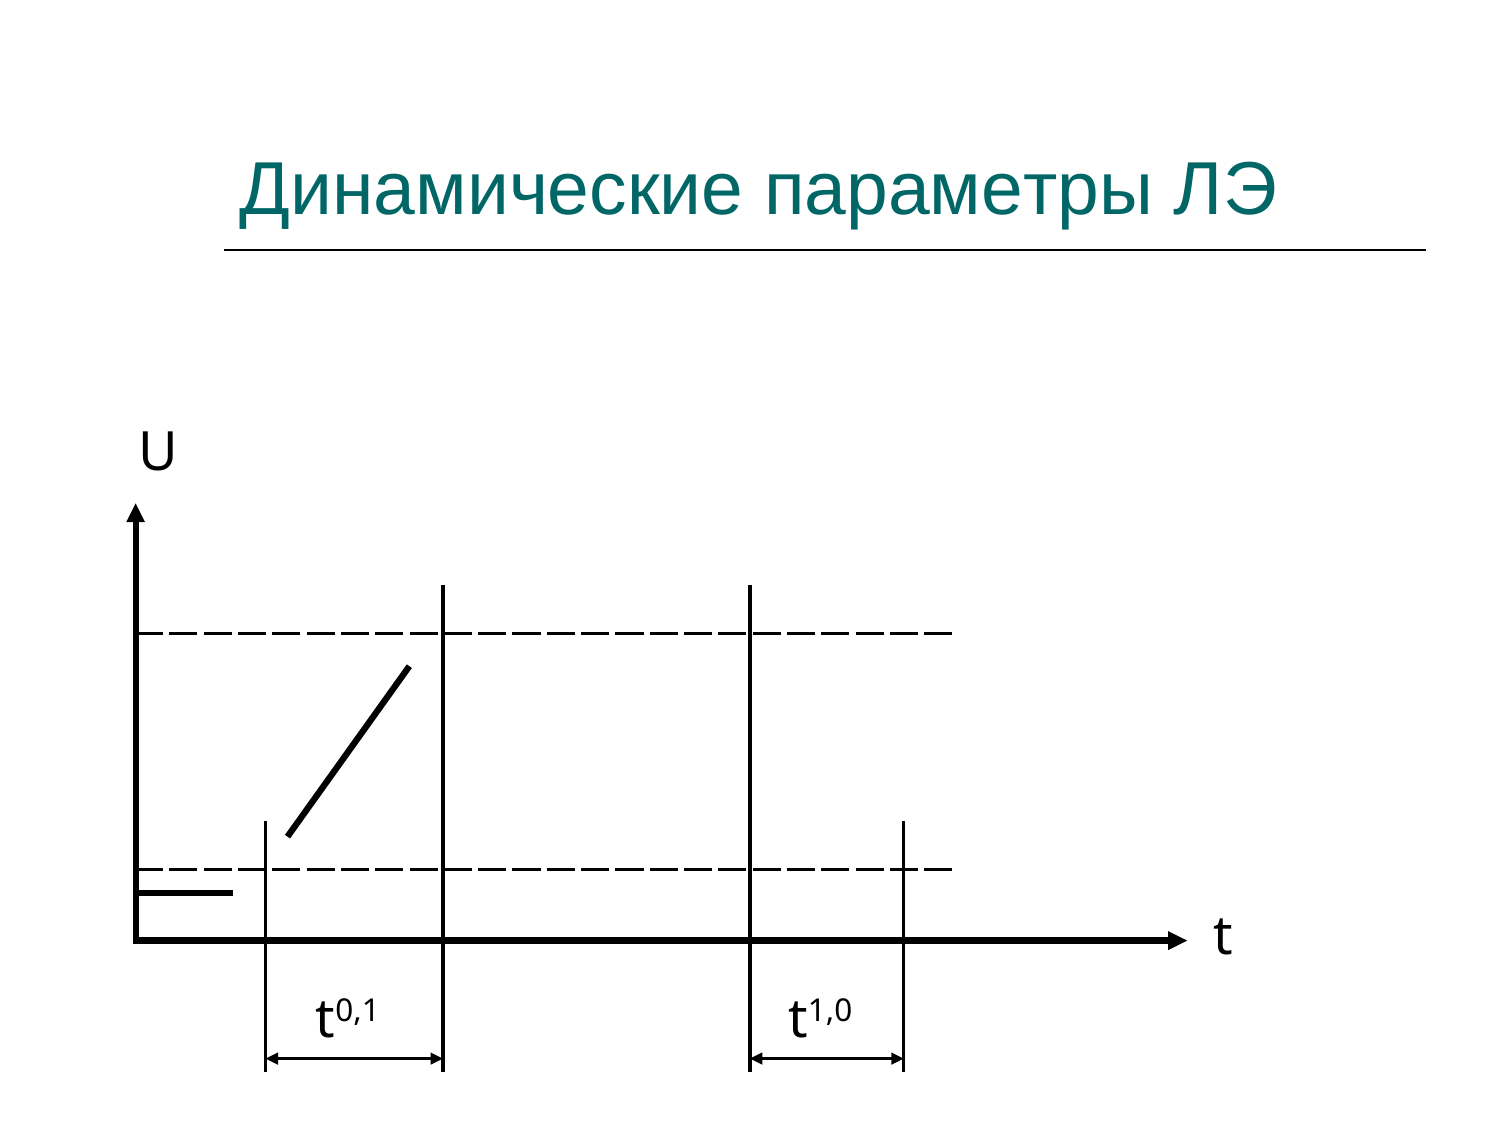

# Динамические параметры ЛЭ
U
t
t0,1
t1,0